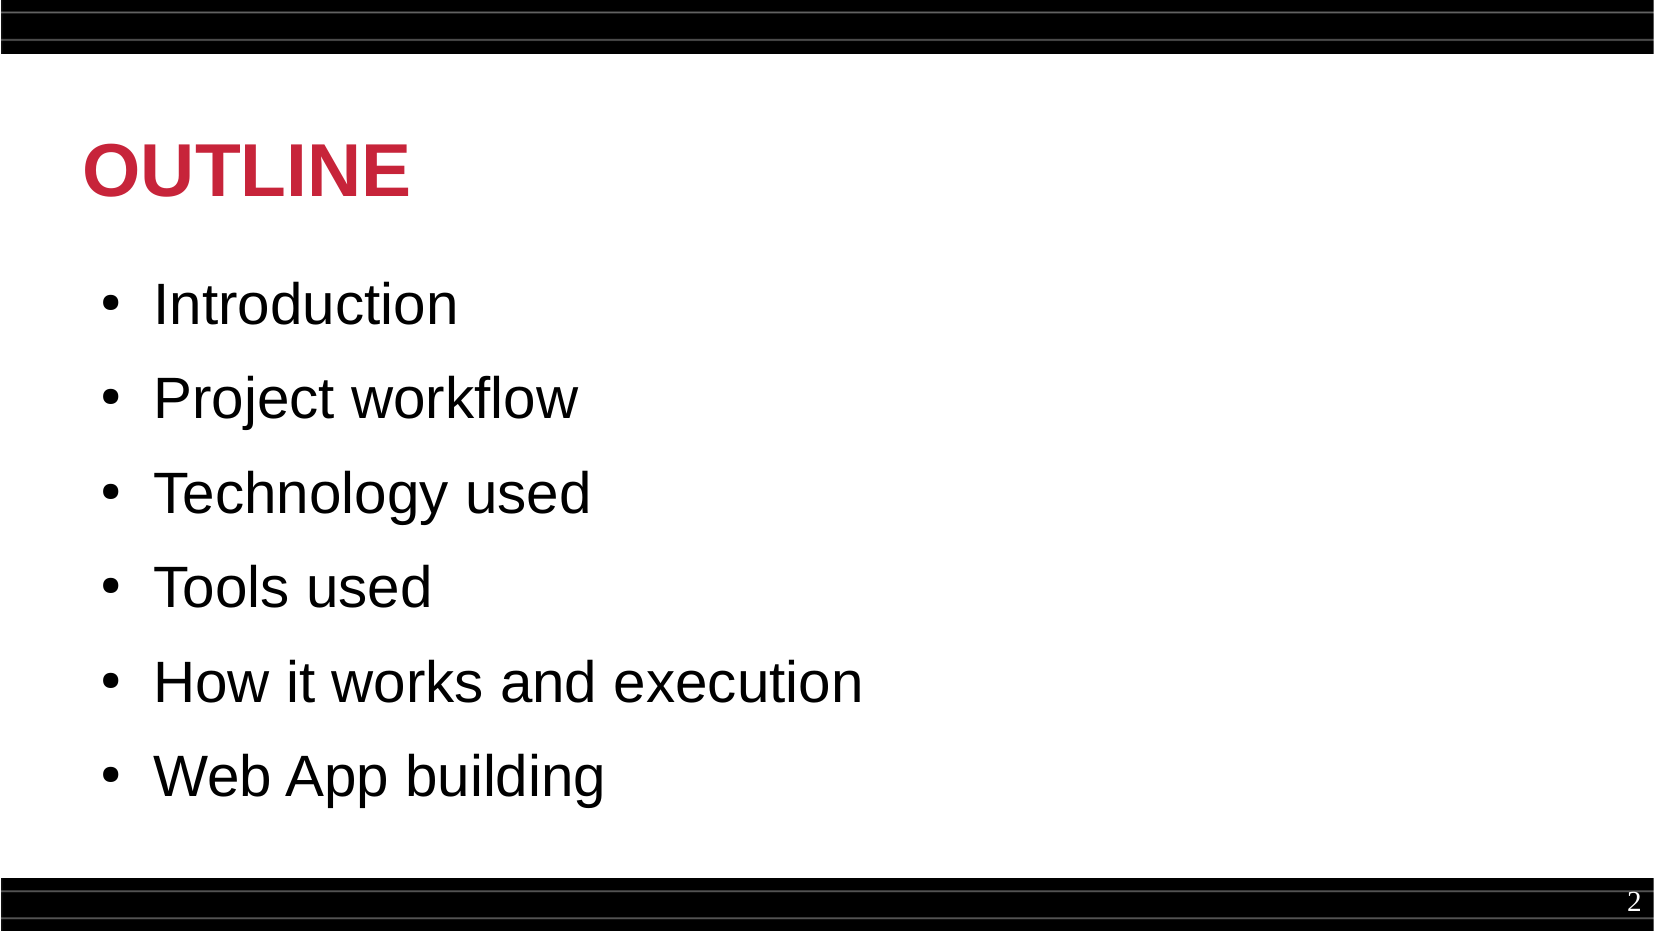

# OUTLINE
Introduction
Project workflow
Technology used
Tools used
How it works and execution
Web App building